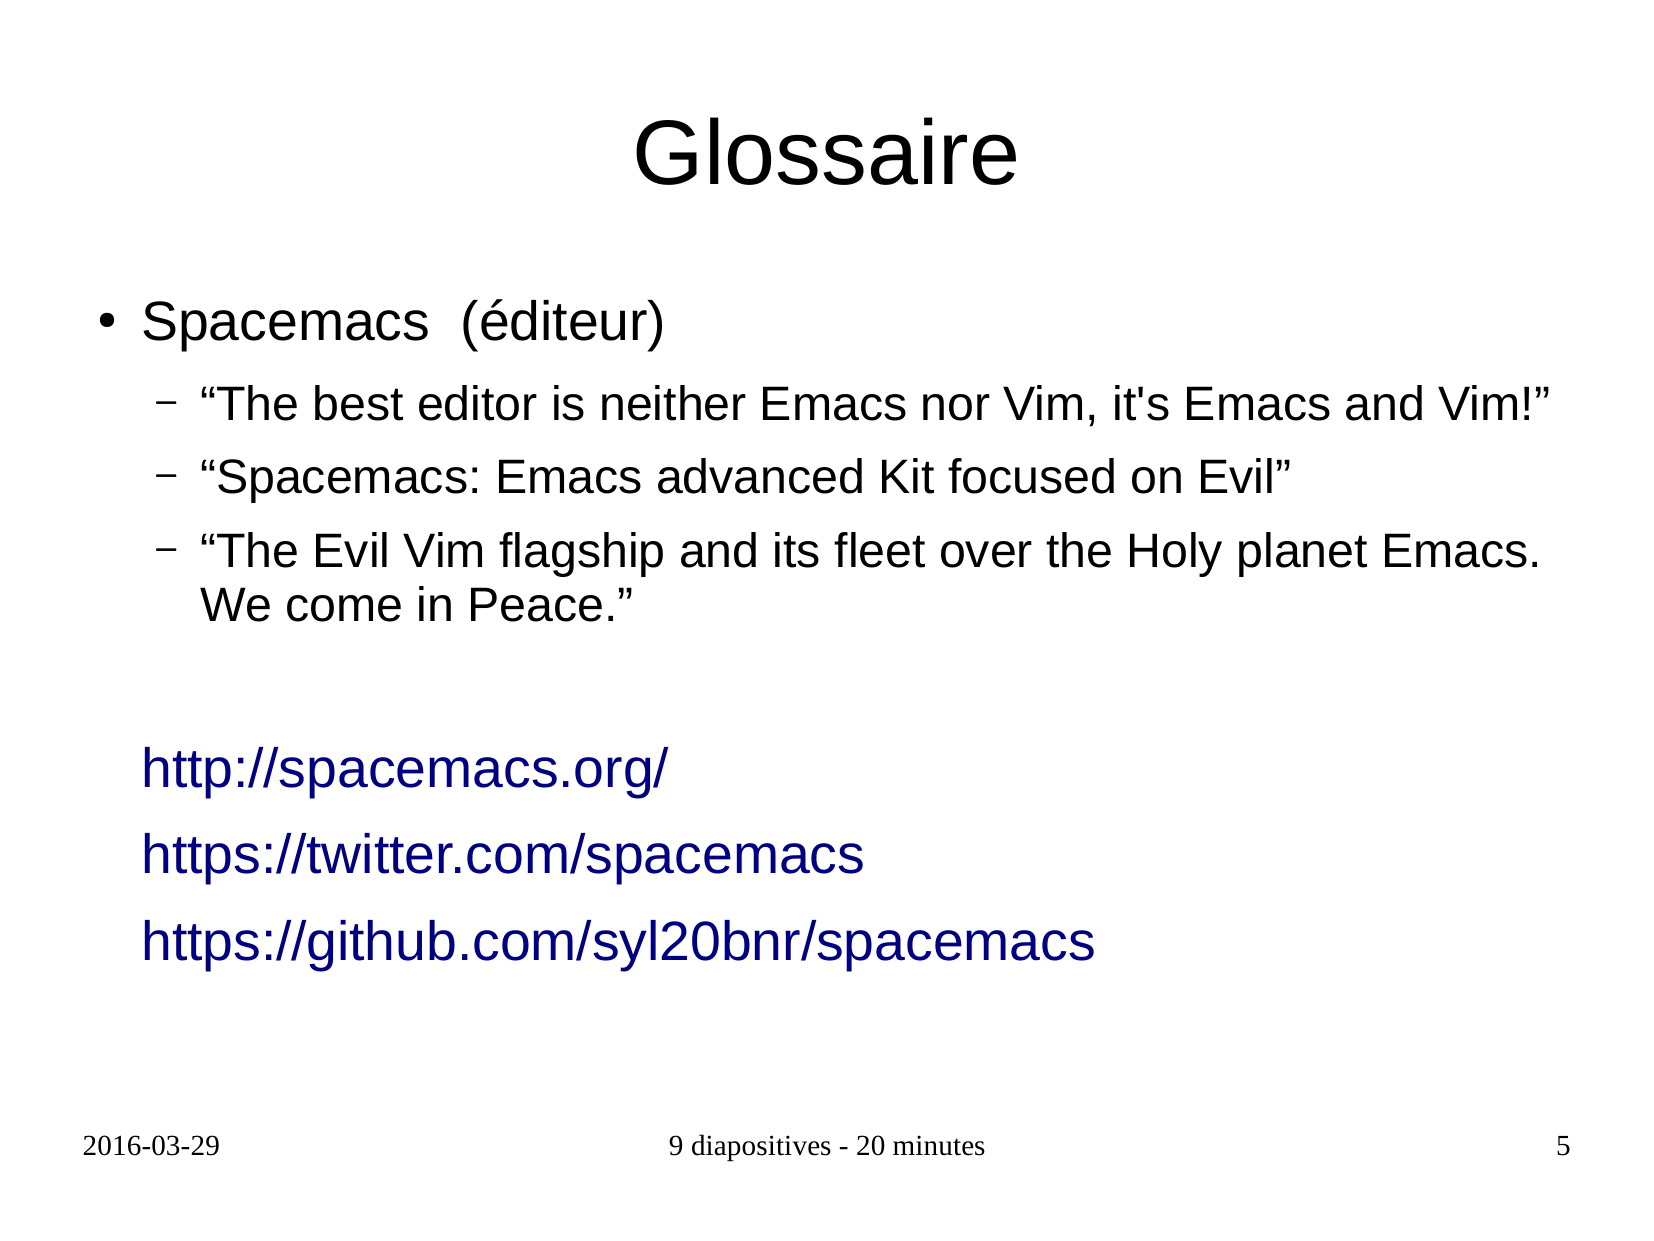

# Glossaire
Spacemacs (éditeur)
“The best editor is neither Emacs nor Vim, it's Emacs and Vim!”
“Spacemacs: Emacs advanced Kit focused on Evil”
“The Evil Vim flagship and its fleet over the Holy planet Emacs. We come in Peace.”
http://spacemacs.org/
https://twitter.com/spacemacs
https://github.com/syl20bnr/spacemacs
2016-03-29
9 diapositives - 20 minutes
5